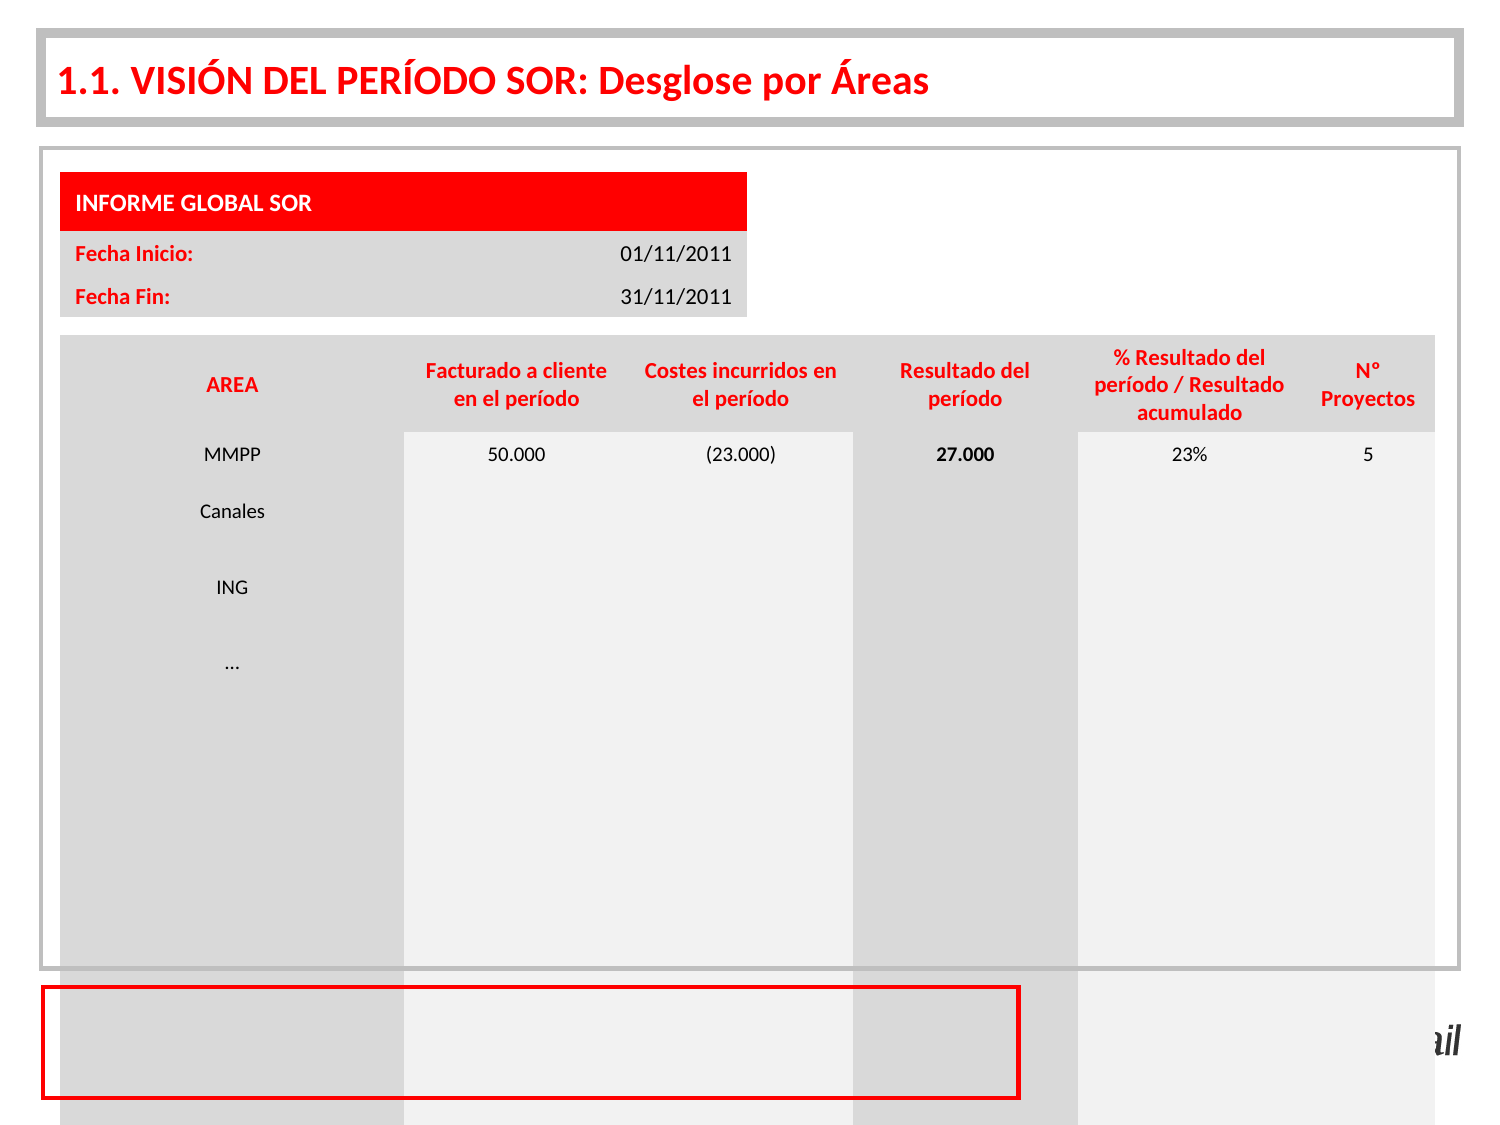

1.1. VISIÓN DEL PERÍODO SOR: Desglose por Áreas
| INFORME GLOBAL SOR | |
| --- | --- |
| Fecha Inicio: | 01/11/2011 |
| Fecha Fin: | 31/11/2011 |
| AREA | Facturado a cliente en el período | Costes incurridos en el período | Resultado del período | % Resultado del período / Resultado acumulado | Nº Proyectos |
| --- | --- | --- | --- | --- | --- |
| MMPP | 50.000 | (23.000) | 27.000 | 23% | 5 |
| Canales | | | | | |
| ING | | | | | |
| … | | | | | |
| | | | | | |
| | | | | | |
| | | | | | |
| | | | | | |
| | | | | | |
| | | | | | |
| | | | | | |
| TOTAL SOR | | | 5.000 | 5.000/20.000 | |